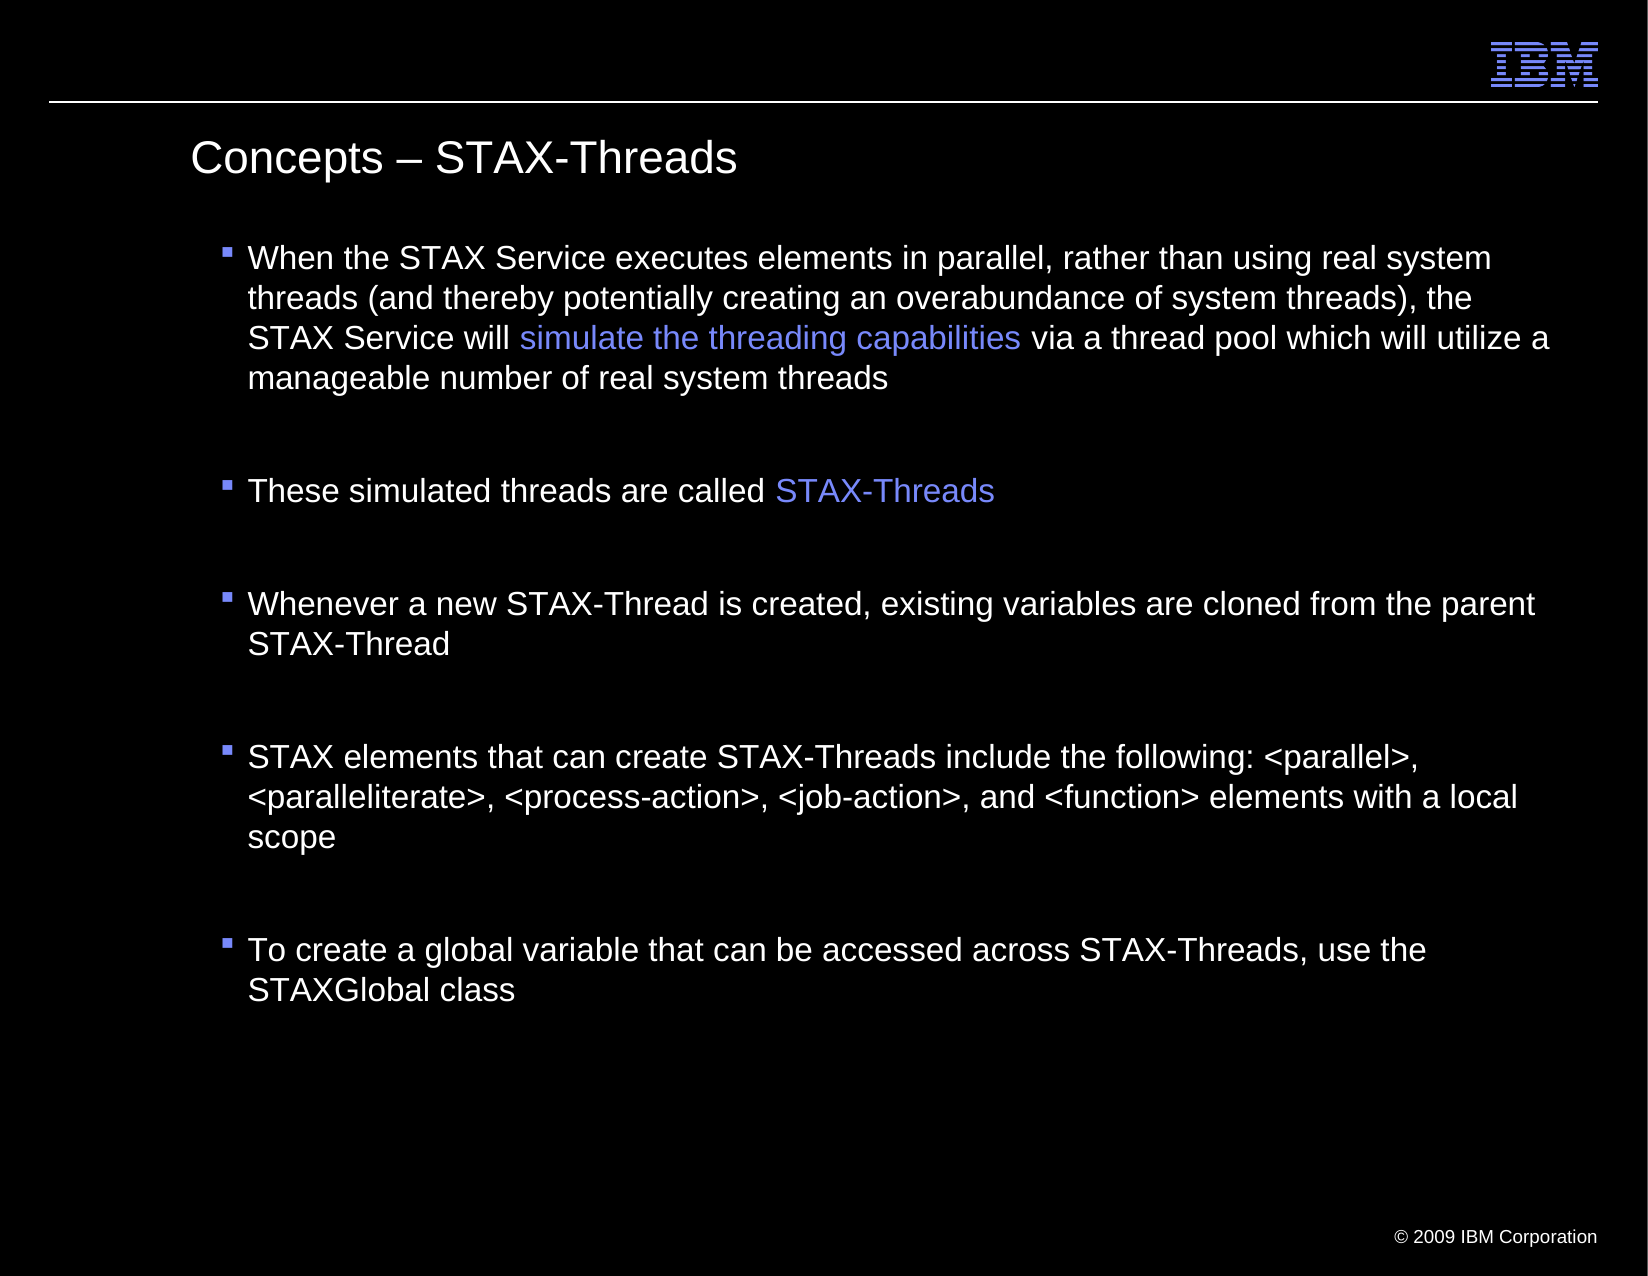

# Concepts – STAX-Threads
When the STAX Service executes elements in parallel, rather than using real system threads (and thereby potentially creating an overabundance of system threads), the STAX Service will simulate the threading capabilities via a thread pool which will utilize a manageable number of real system threads
These simulated threads are called STAX-Threads
Whenever a new STAX-Thread is created, existing variables are cloned from the parent STAX-Thread
STAX elements that can create STAX-Threads include the following: <parallel>, <paralleliterate>, <process-action>, <job-action>, and <function> elements with a local scope
To create a global variable that can be accessed across STAX-Threads, use the STAXGlobal class